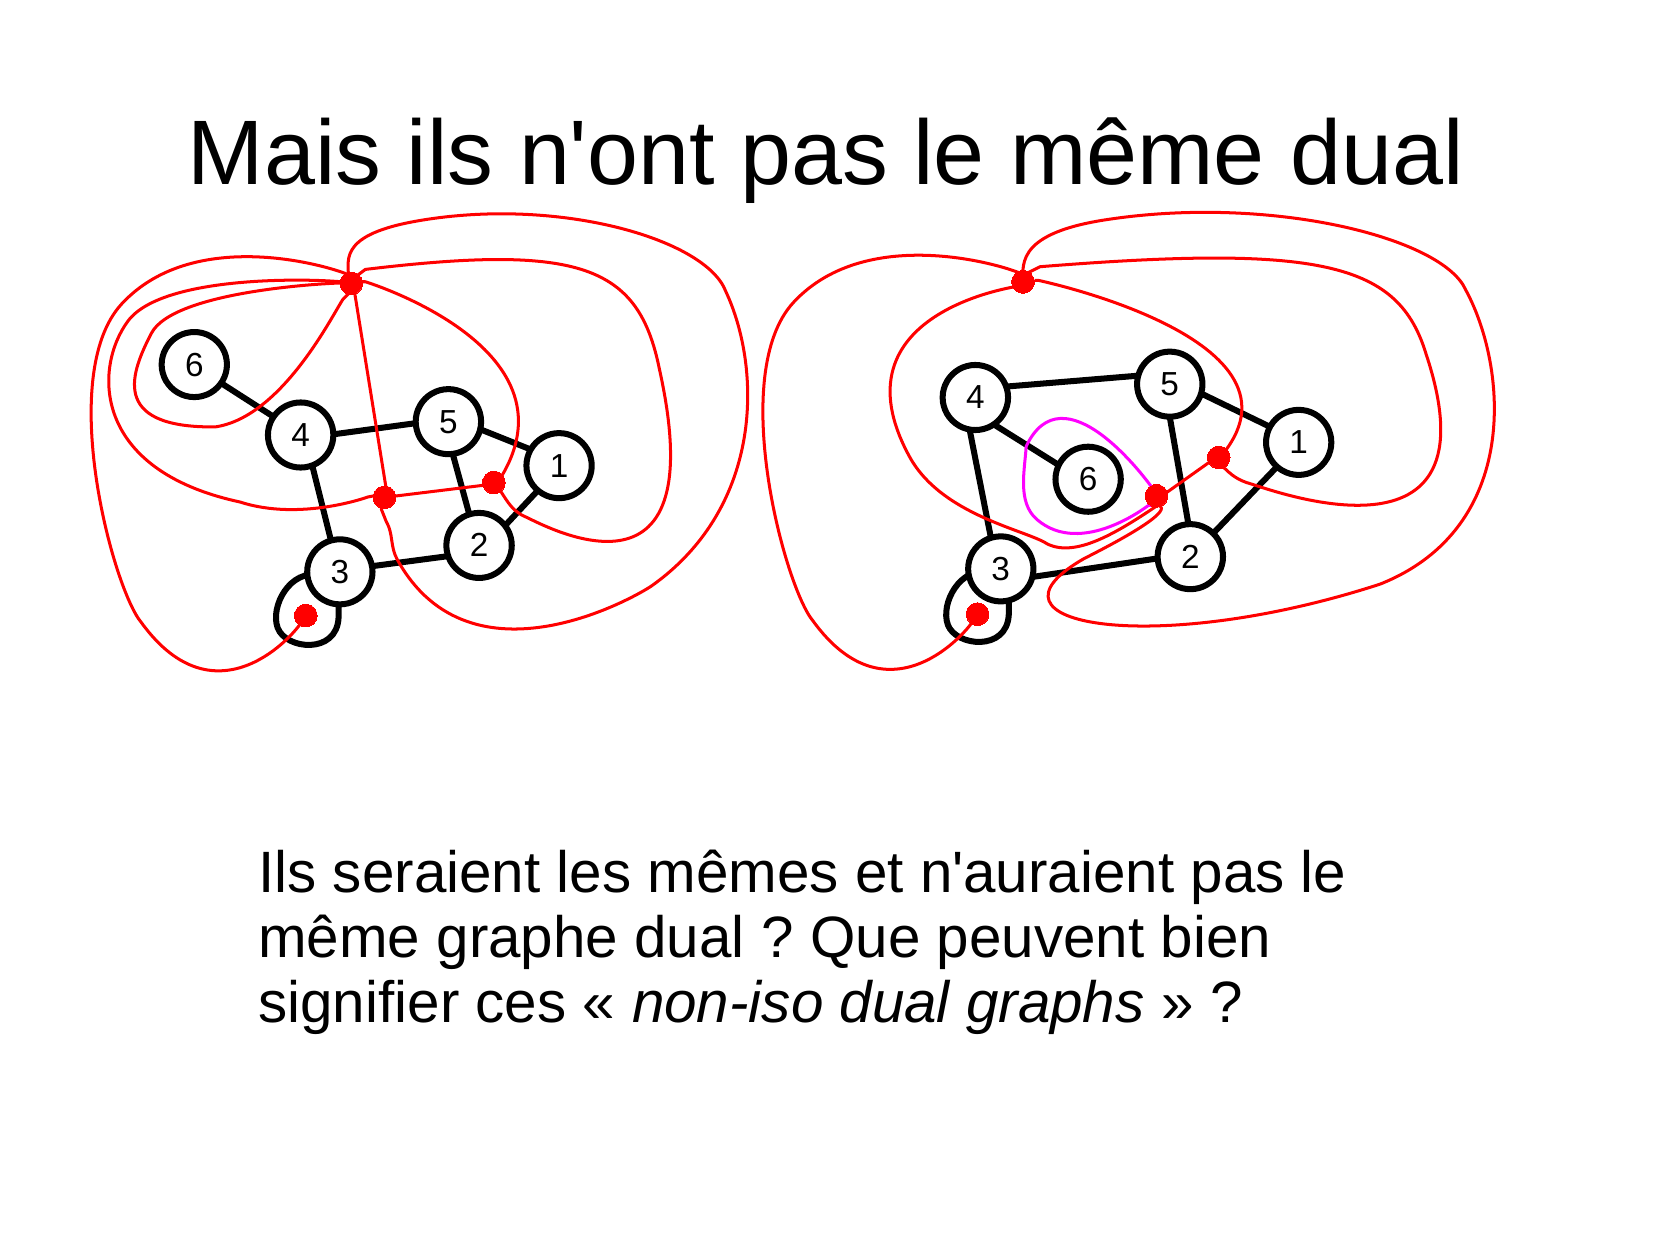

# Mais ils n'ont pas le même dual
6
5
4
5
4
1
1
6
2
2
3
3
Ils seraient les mêmes et n'auraient pas le même graphe dual ? Que peuvent bien signifier ces « non-iso dual graphs » ?